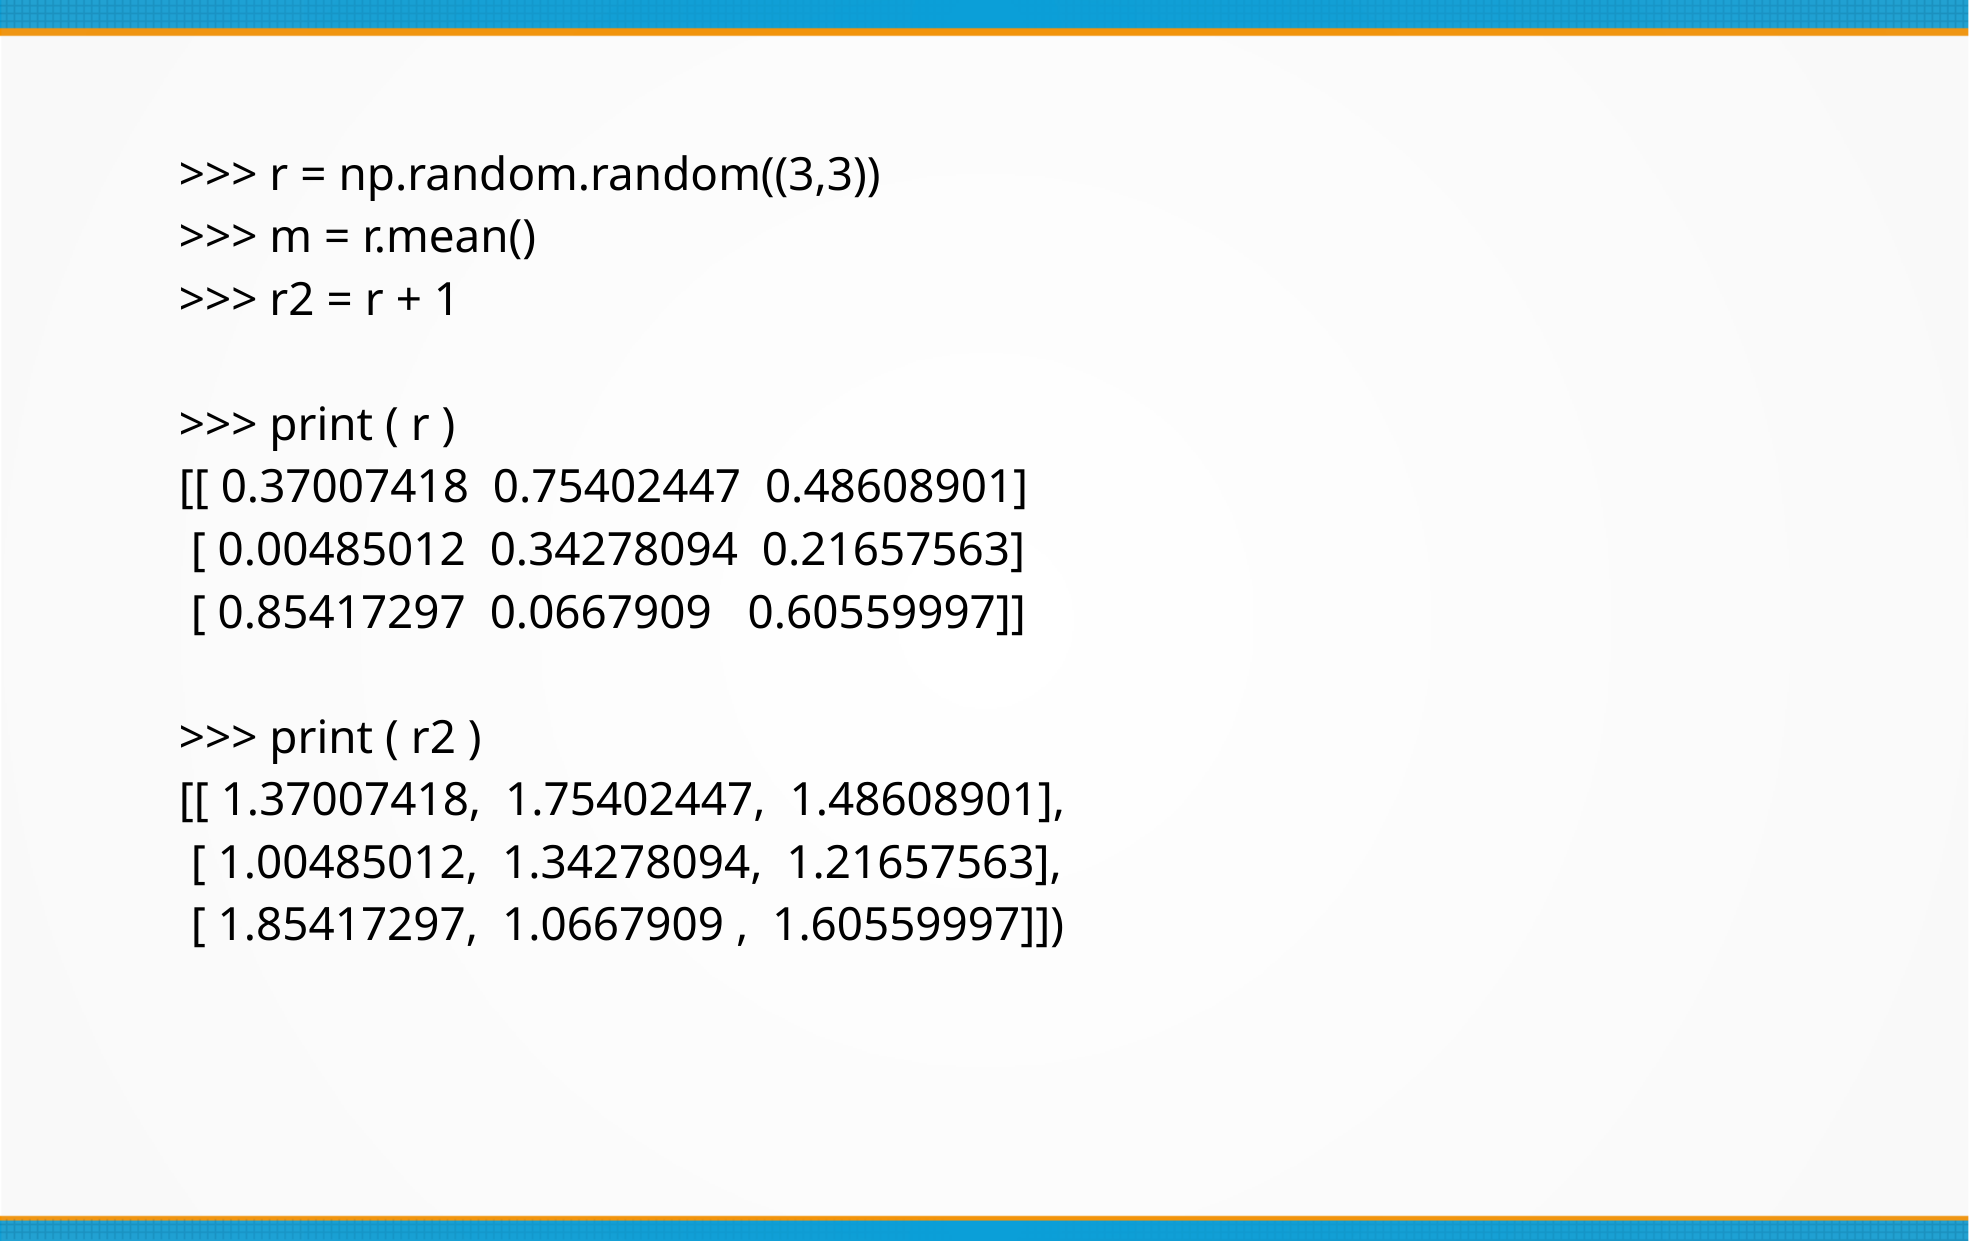

>>> r = np.random.random((3,3))
>>> m = r.mean()
>>> r2 = r + 1
>>> print ( r )
[[ 0.37007418 0.75402447 0.48608901]
 [ 0.00485012 0.34278094 0.21657563]
 [ 0.85417297 0.0667909 0.60559997]]
>>> print ( r2 )
[[ 1.37007418, 1.75402447, 1.48608901],
 [ 1.00485012, 1.34278094, 1.21657563],
 [ 1.85417297, 1.0667909 , 1.60559997]])